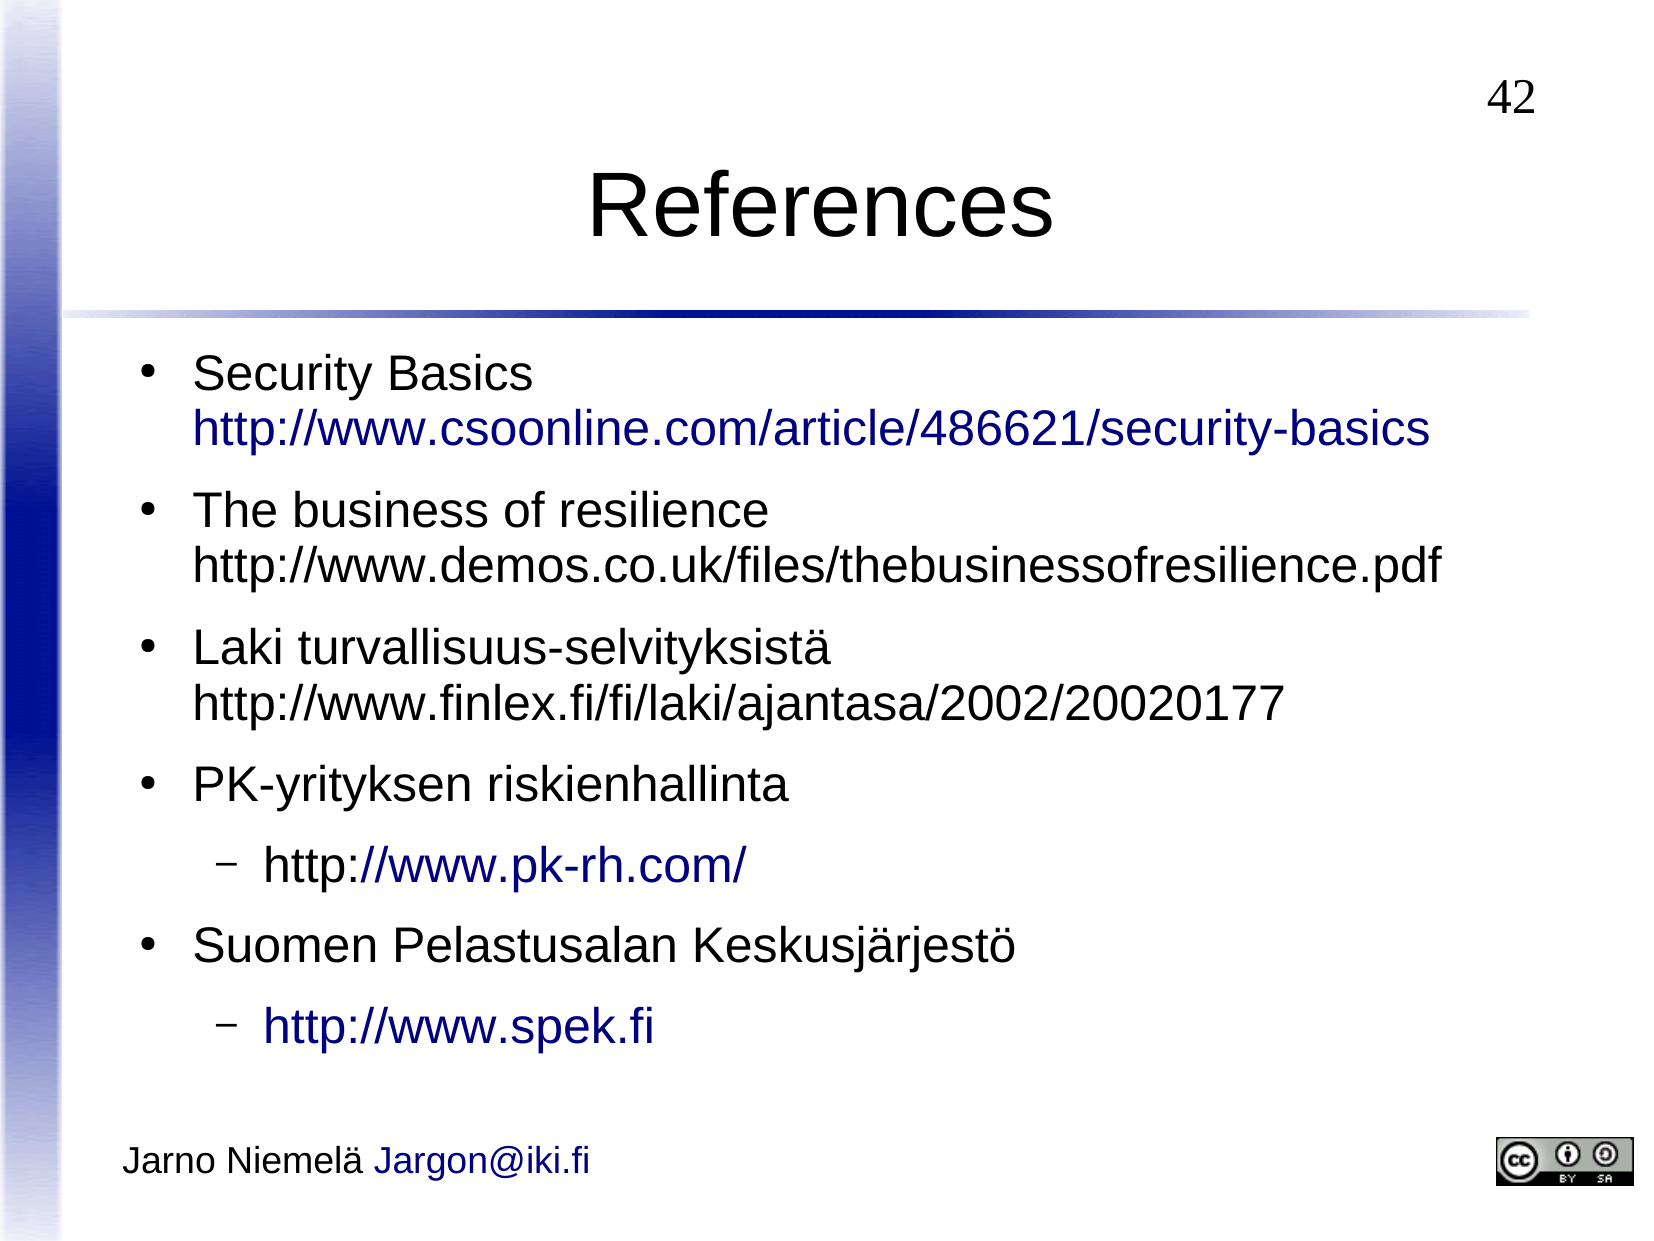

# References
Security Basics
http://www.csoonline.com/article/486621/security-basics
The business of resilience
http://www.demos.co.uk/files/thebusinessofresilience.pdf
Laki turvallisuus-selvityksistä
http://www.finlex.fi/fi/laki/ajantasa/2002/20020177
PK-yrityksen riskienhallinta
http://www.pk-rh.com/
Suomen Pelastusalan Keskusjärjestö
http://www.spek.fi